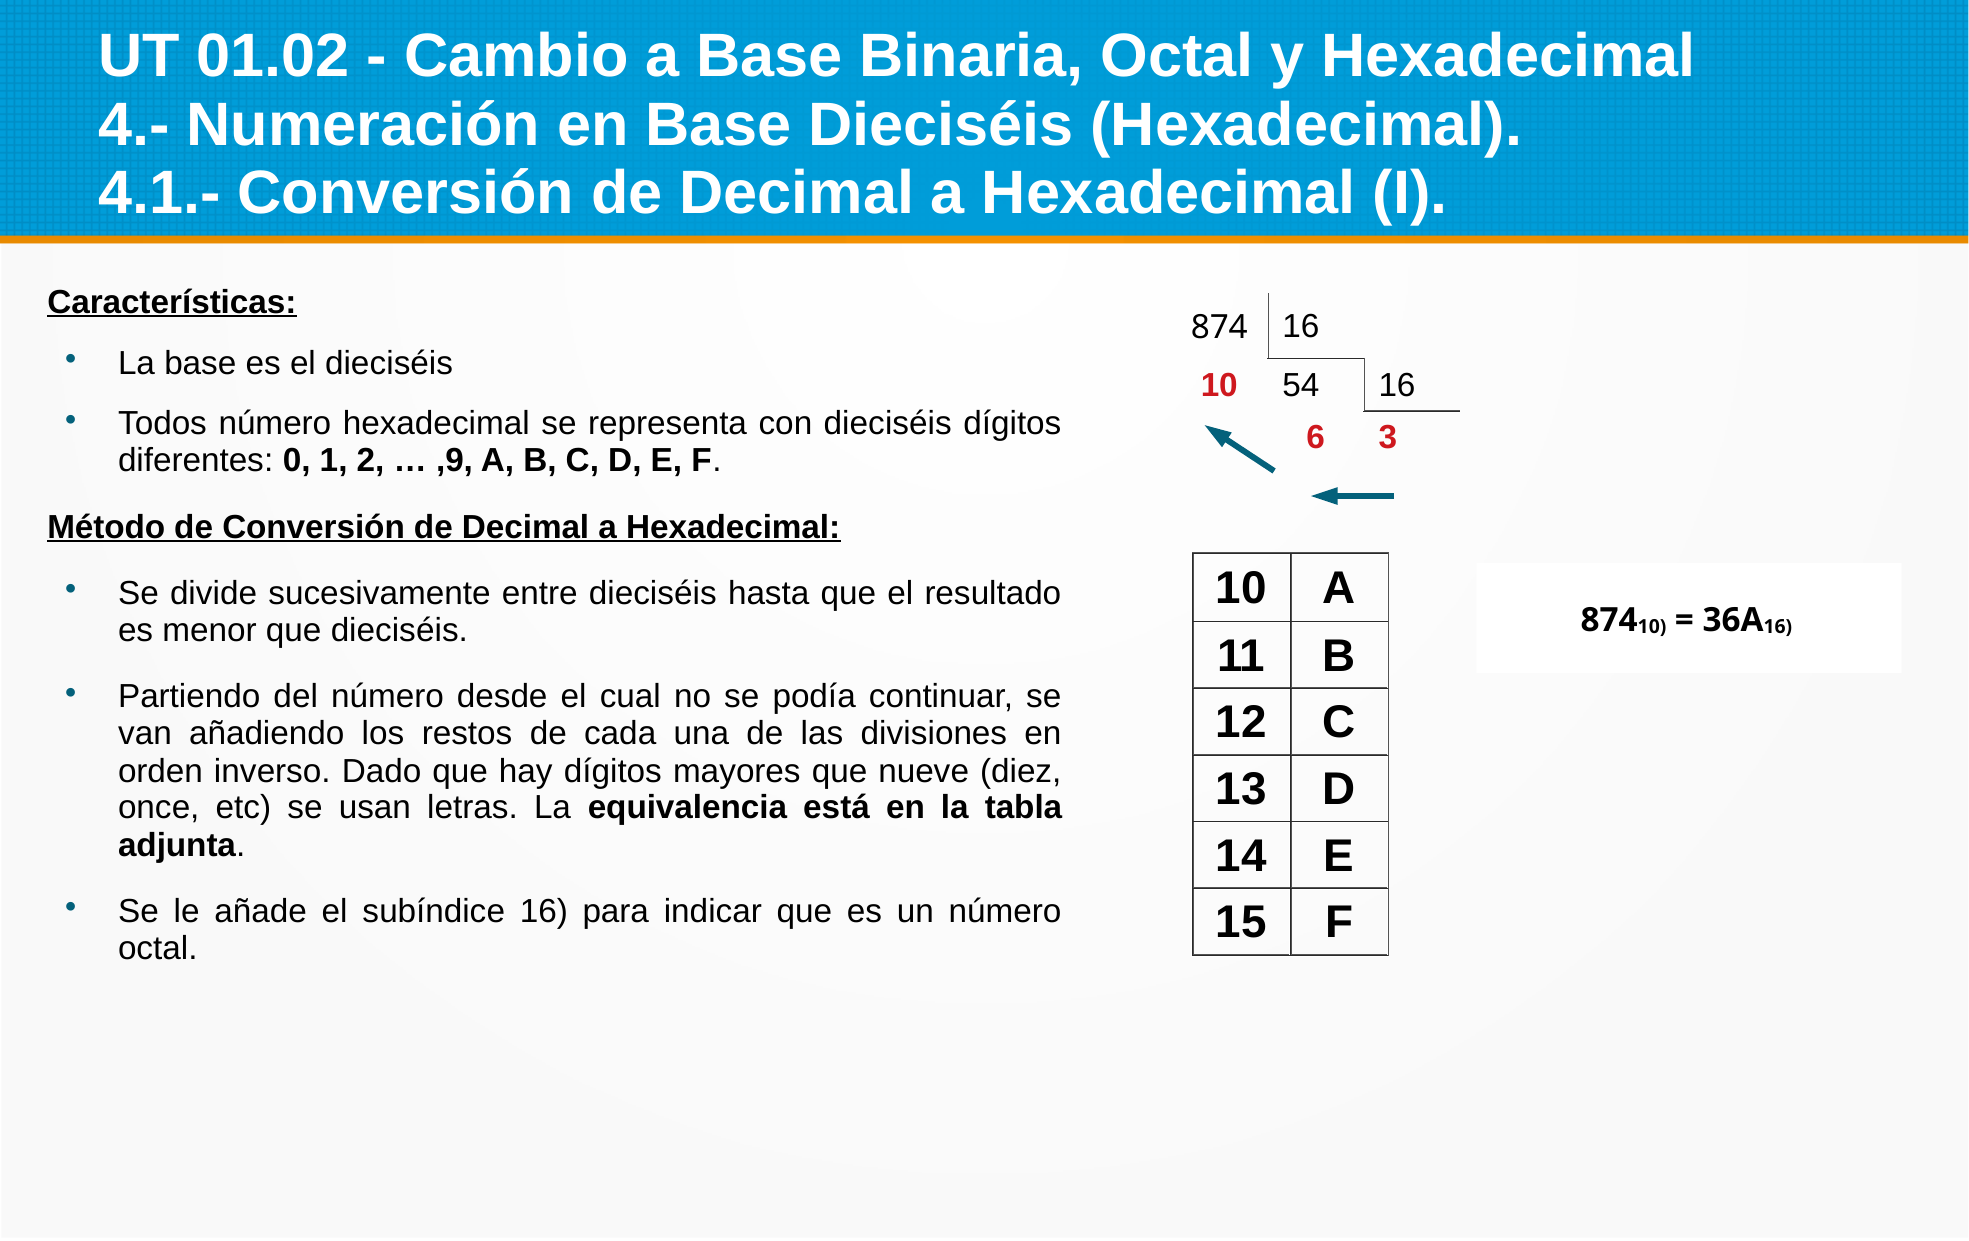

# UT 01.02 - Cambio a Base Binaria, Octal y Hexadecimal 4.- Numeración en Base Dieciséis (Hexadecimal). 4.1.- Conversión de Decimal a Hexadecimal (I).
Características:
La base es el dieciséis
Todos número hexadecimal se representa con dieciséis dígitos diferentes: 0, 1, 2, … ,9, A, B, C, D, E, F.
Método de Conversión de Decimal a Hexadecimal:
Se divide sucesivamente entre dieciséis hasta que el resultado es menor que dieciséis.
Partiendo del número desde el cual no se podía continuar, se van añadiendo los restos de cada una de las divisiones en orden inverso. Dado que hay dígitos mayores que nueve (diez, once, etc) se usan letras. La equivalencia está en la tabla adjunta.
Se le añade el subíndice 16) para indicar que es un número octal.
| 874 | 16 | |
| --- | --- | --- |
| 10 | 54 | 16 |
| | 6 | 3 |
| 10 | A |
| --- | --- |
| 11 | B |
| 12 | C |
| 13 | D |
| 14 | E |
| 15 | F |
87410) = 36A16)